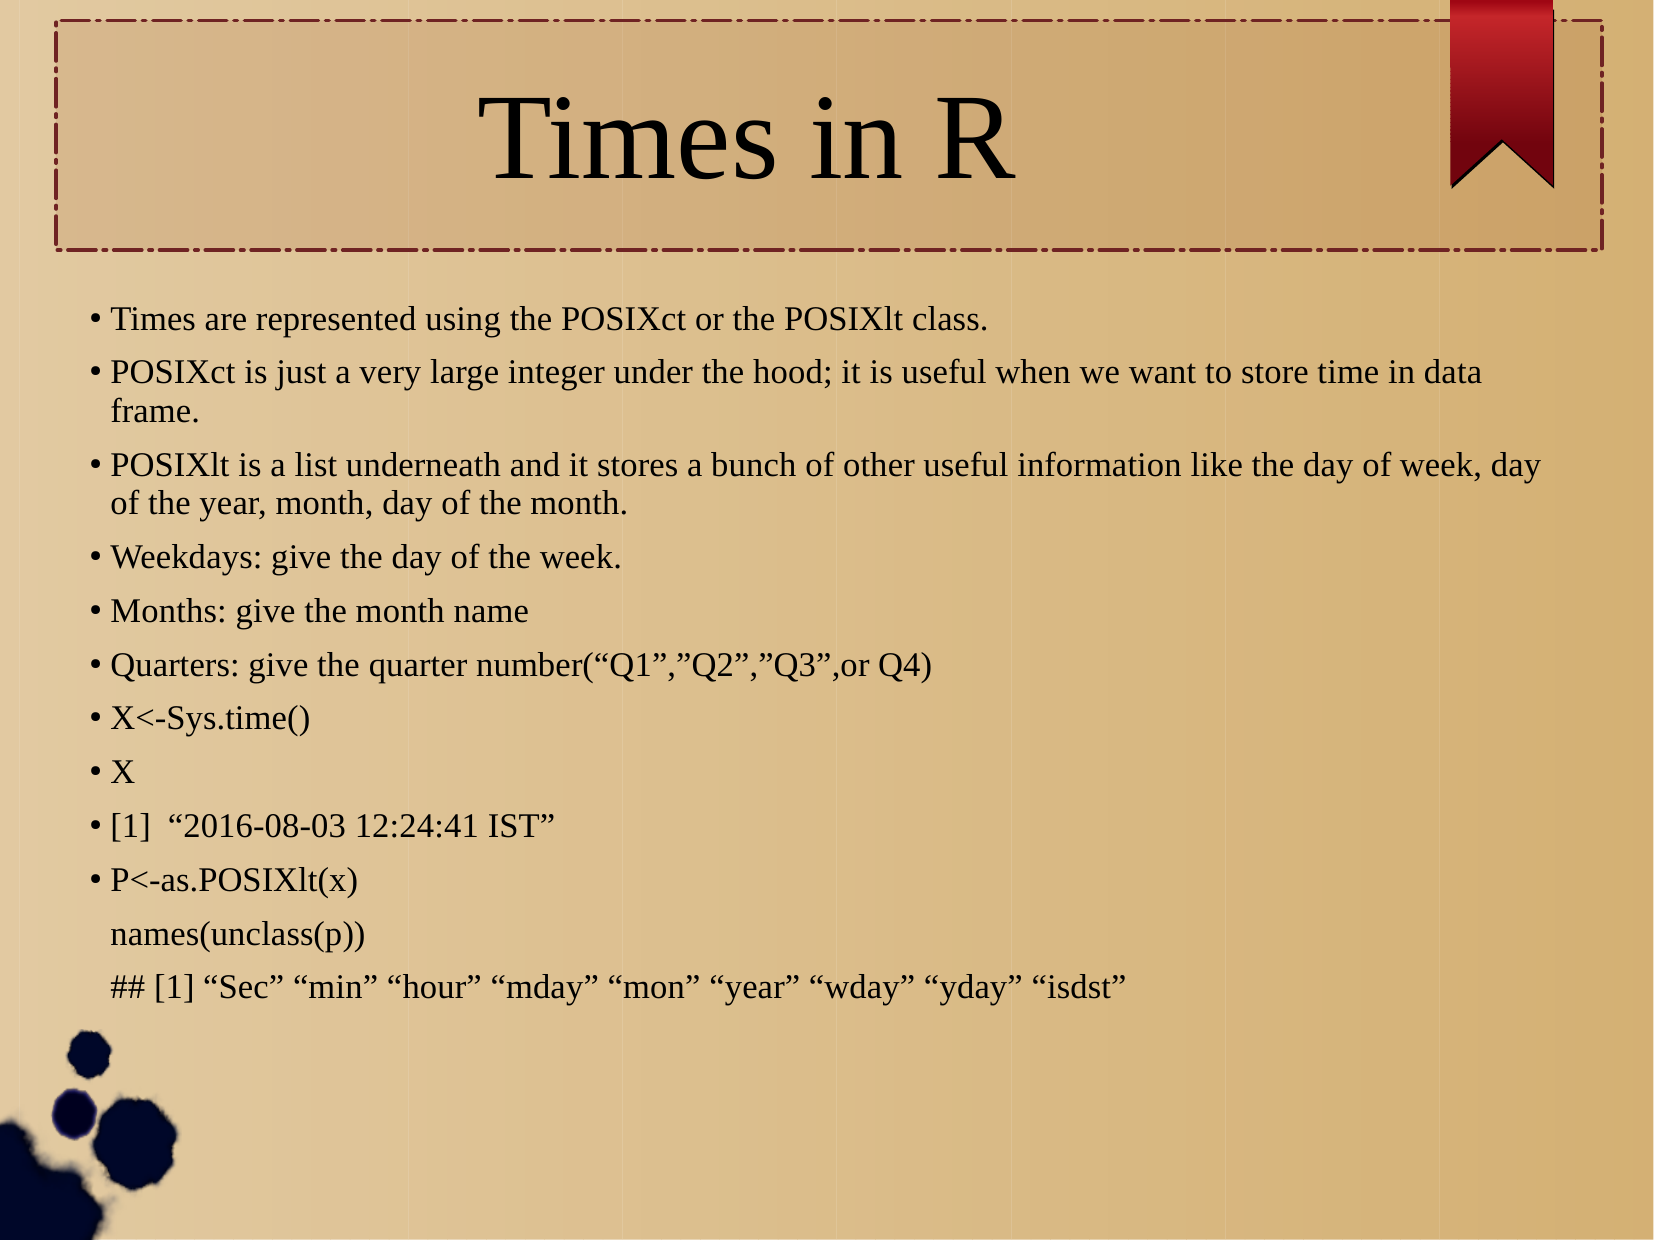

# Times in R
Times are represented using the POSIXct or the POSIXlt class.
POSIXct is just a very large integer under the hood; it is useful when we want to store time in data frame.
POSIXlt is a list underneath and it stores a bunch of other useful information like the day of week, day of the year, month, day of the month.
Weekdays: give the day of the week.
Months: give the month name
Quarters: give the quarter number(“Q1”,”Q2”,”Q3”,or Q4)
X<-Sys.time()
X
[1] 	“2016-08-03 12:24:41 IST”
P<-as.POSIXlt(x)
names(unclass(p))
## [1] “Sec” “min” “hour” “mday” “mon” “year” “wday” “yday” “isdst”